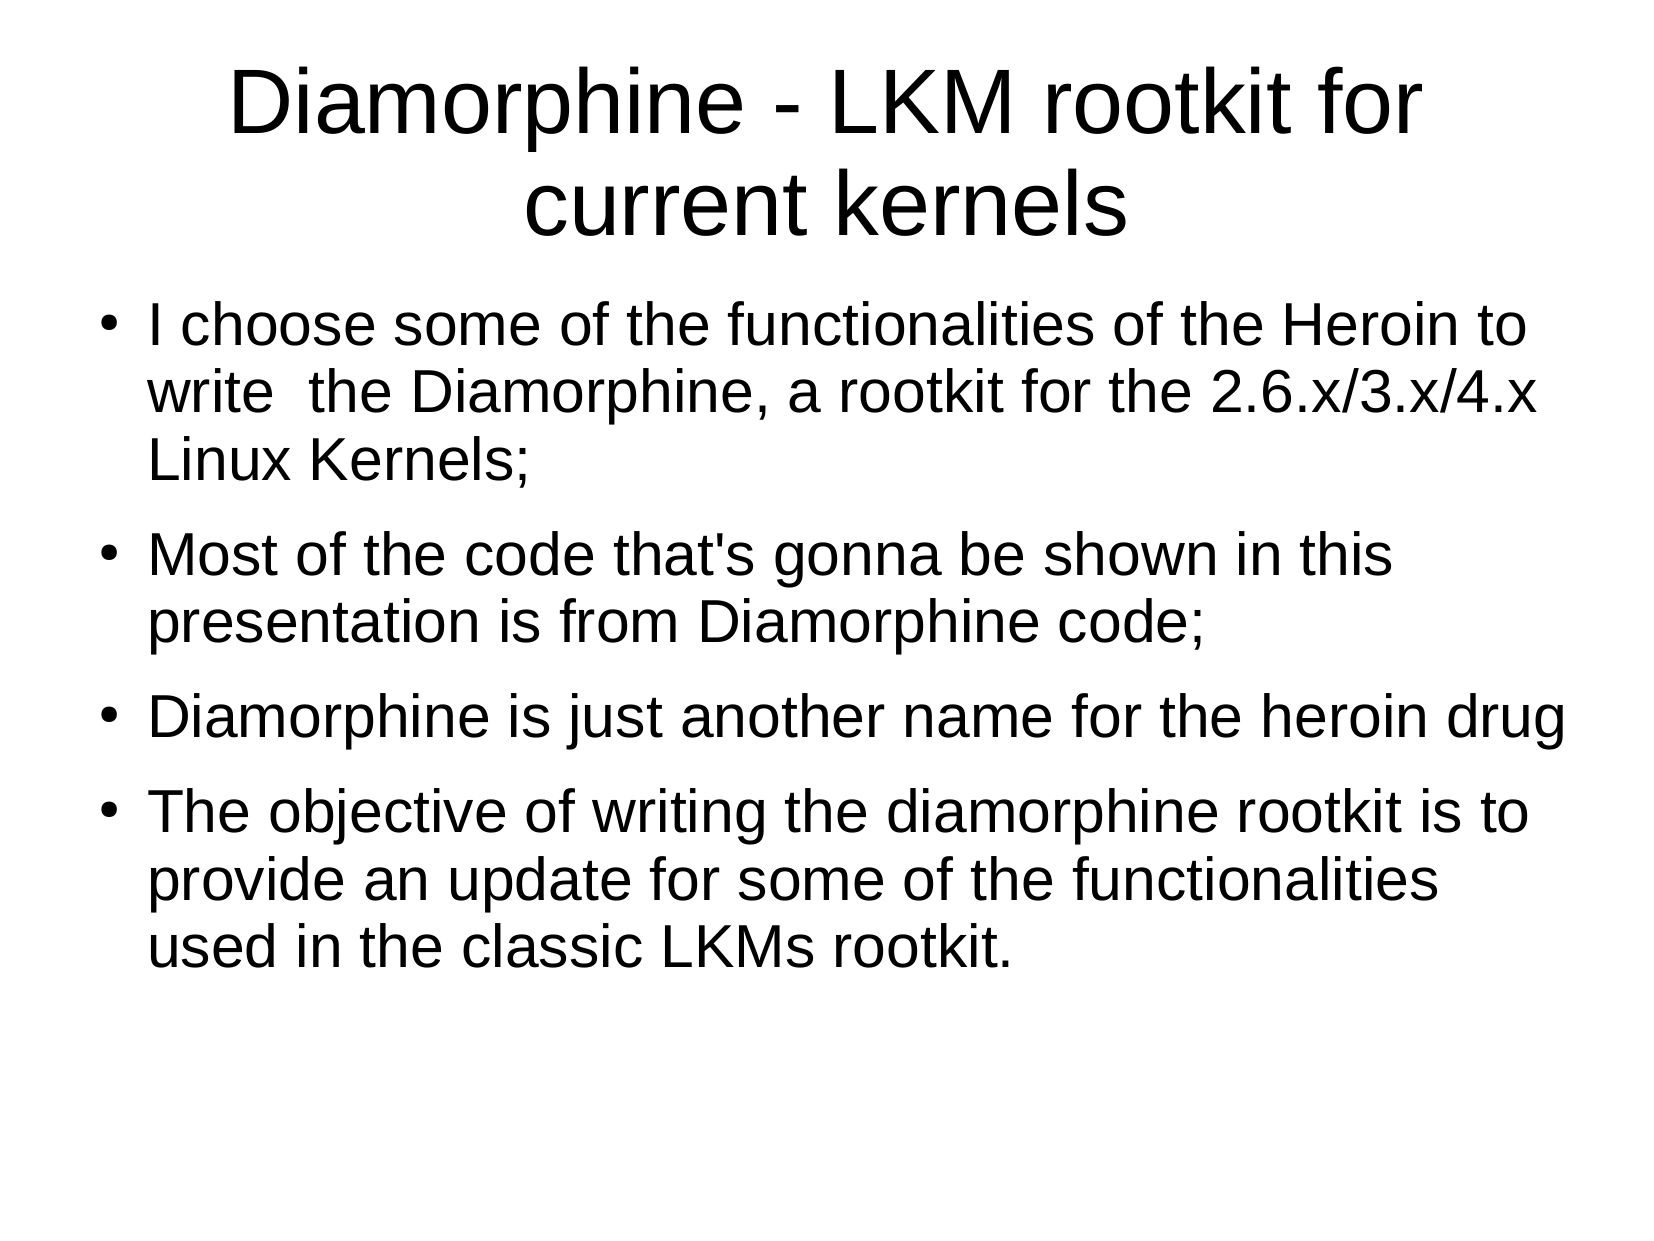

# Diamorphine - LKM rootkit for current kernels
I choose some of the functionalities of the Heroin to write the Diamorphine, a rootkit for the 2.6.x/3.x/4.x Linux Kernels;
Most of the code that's gonna be shown in this presentation is from Diamorphine code;
Diamorphine is just another name for the heroin drug
The objective of writing the diamorphine rootkit is to provide an update for some of the functionalities used in the classic LKMs rootkit.